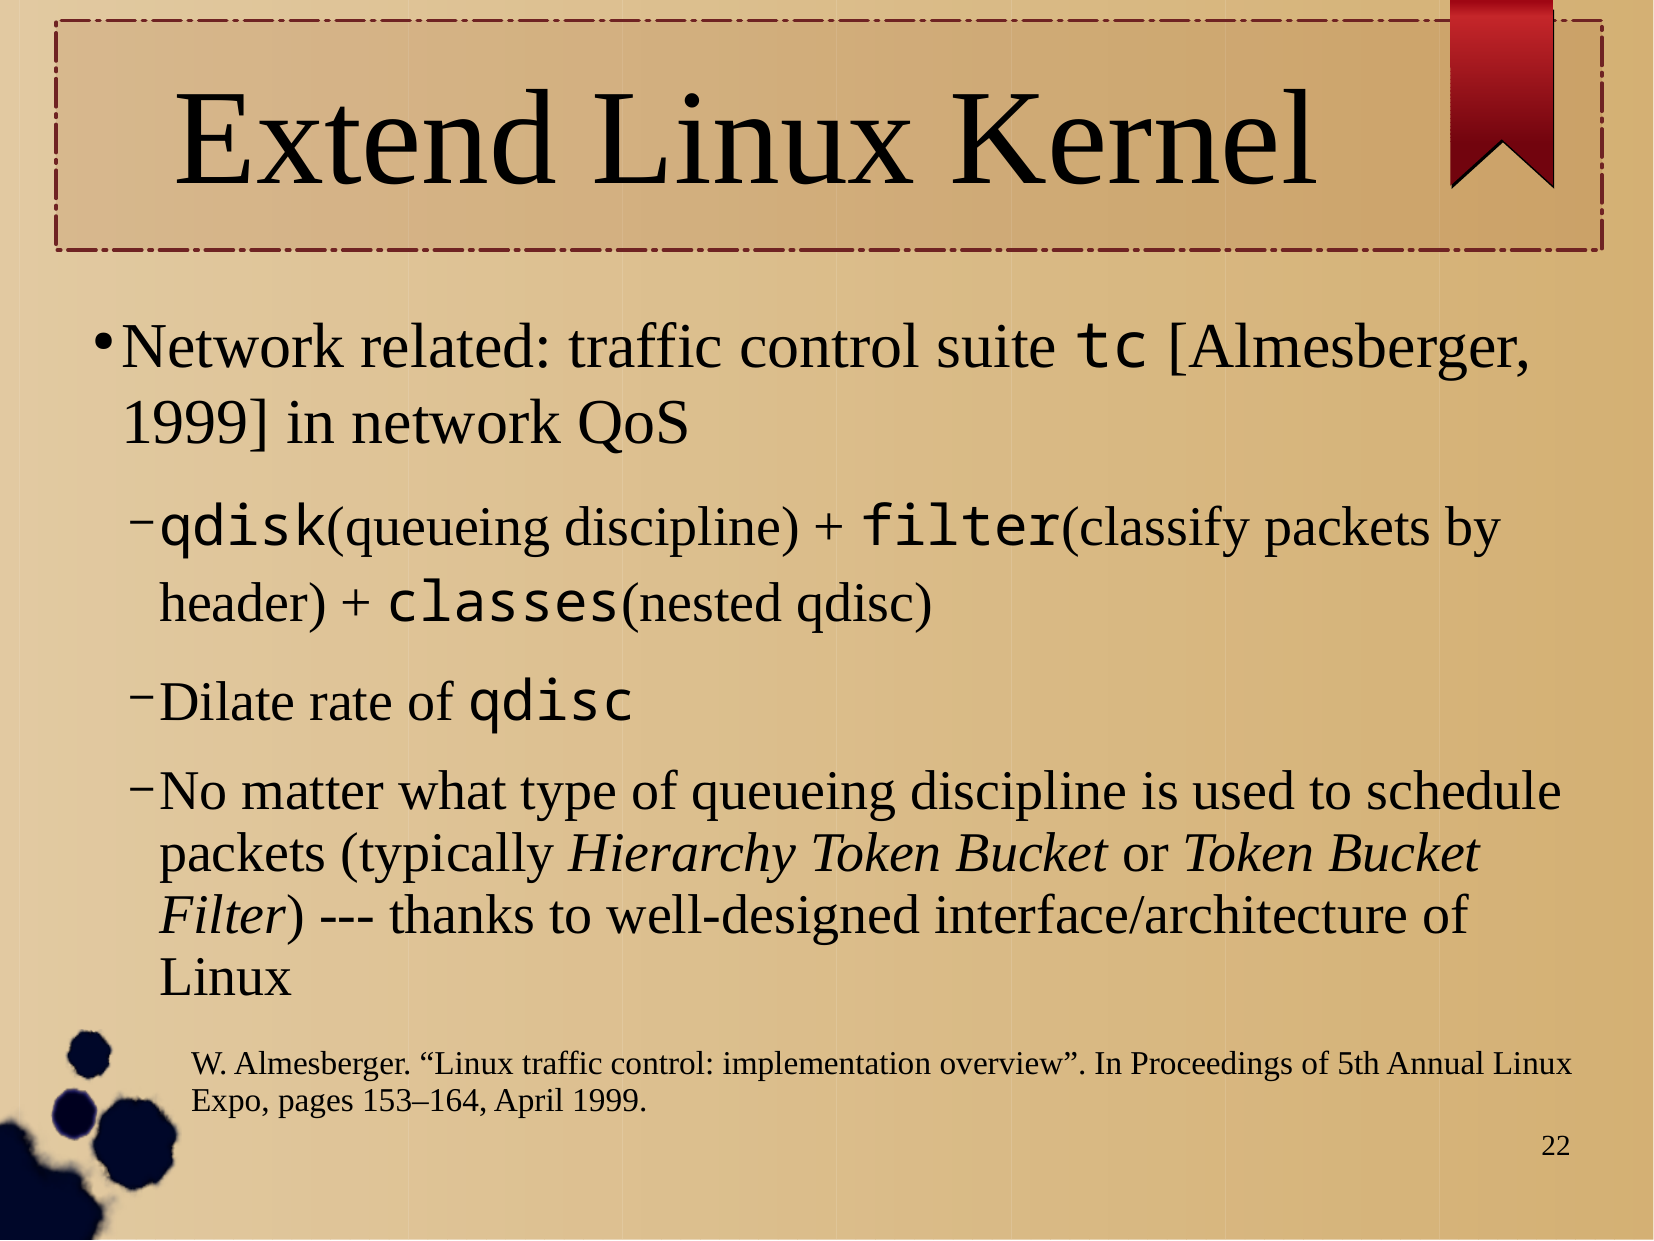

# Extend Linux Kernel
Network related: traffic control suite tc [Almesberger, 1999] in network QoS
qdisk(queueing discipline) + filter(classify packets by header) + classes(nested qdisc)
Dilate rate of qdisc
No matter what type of queueing discipline is used to schedule packets (typically Hierarchy Token Bucket or Token Bucket Filter) --- thanks to well-designed interface/architecture of Linux
W. Almesberger. “Linux traffic control: implementation overview”. In Proceedings of 5th Annual Linux Expo, pages 153–164, April 1999.
22